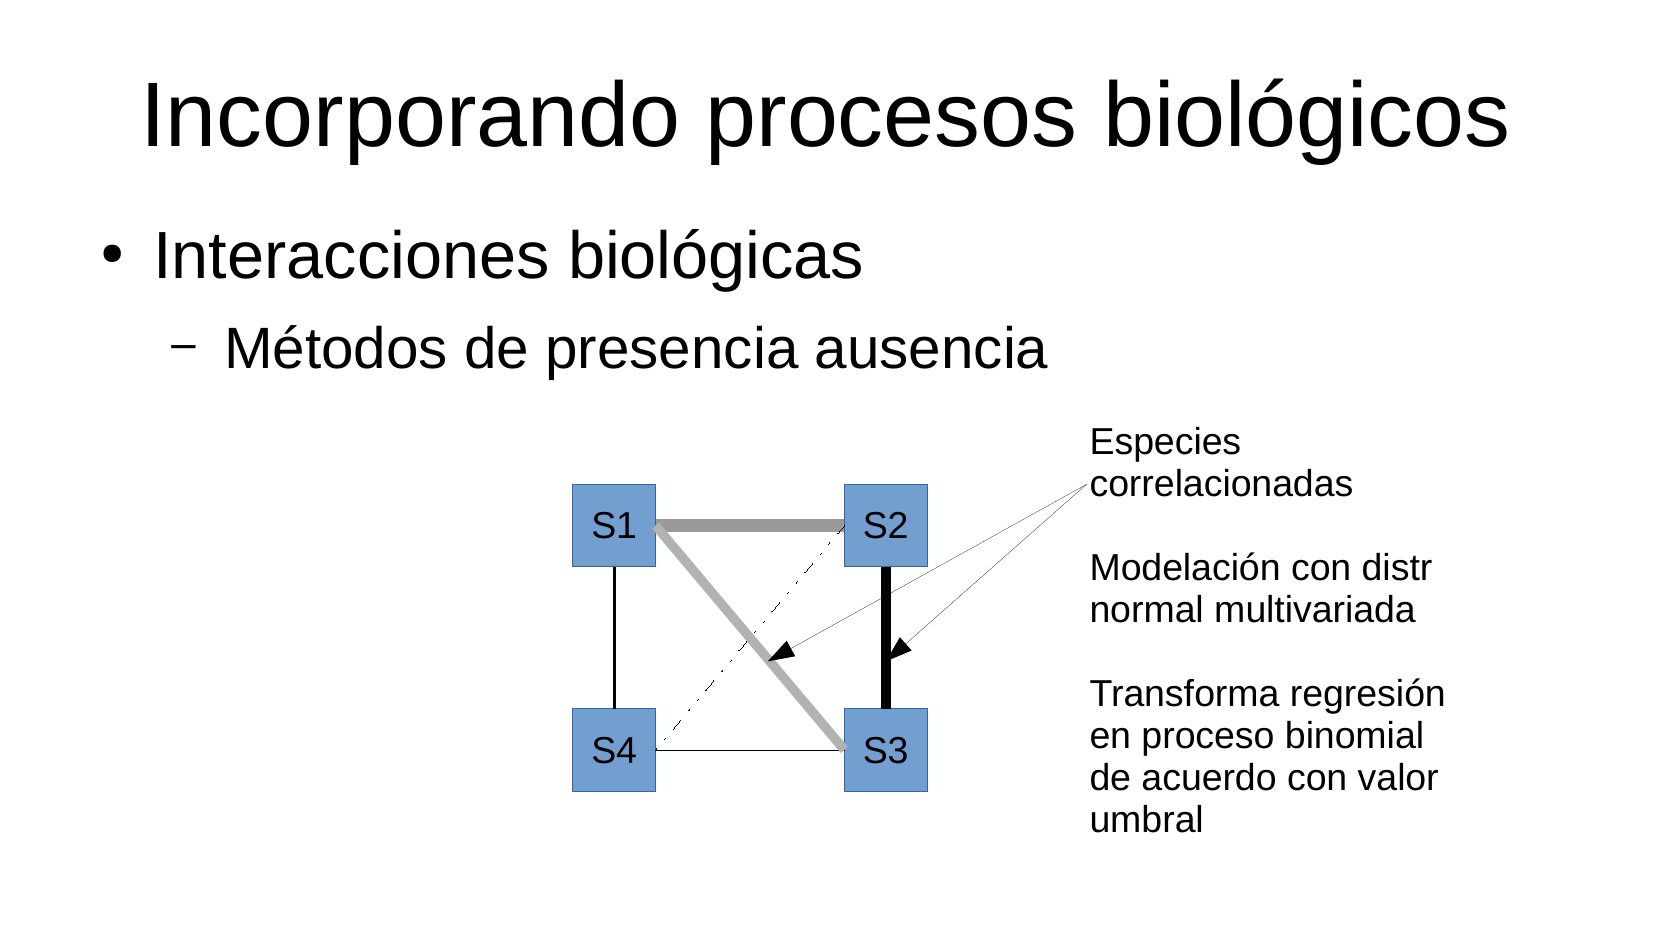

# Incorporando procesos biológicos
Interacciones biológicas
Métodos de presencia ausencia
Especies correlacionadas
Modelación con distr normal multivariada
Transforma regresión en proceso binomial de acuerdo con valor umbral
S1
S2
S4
S3